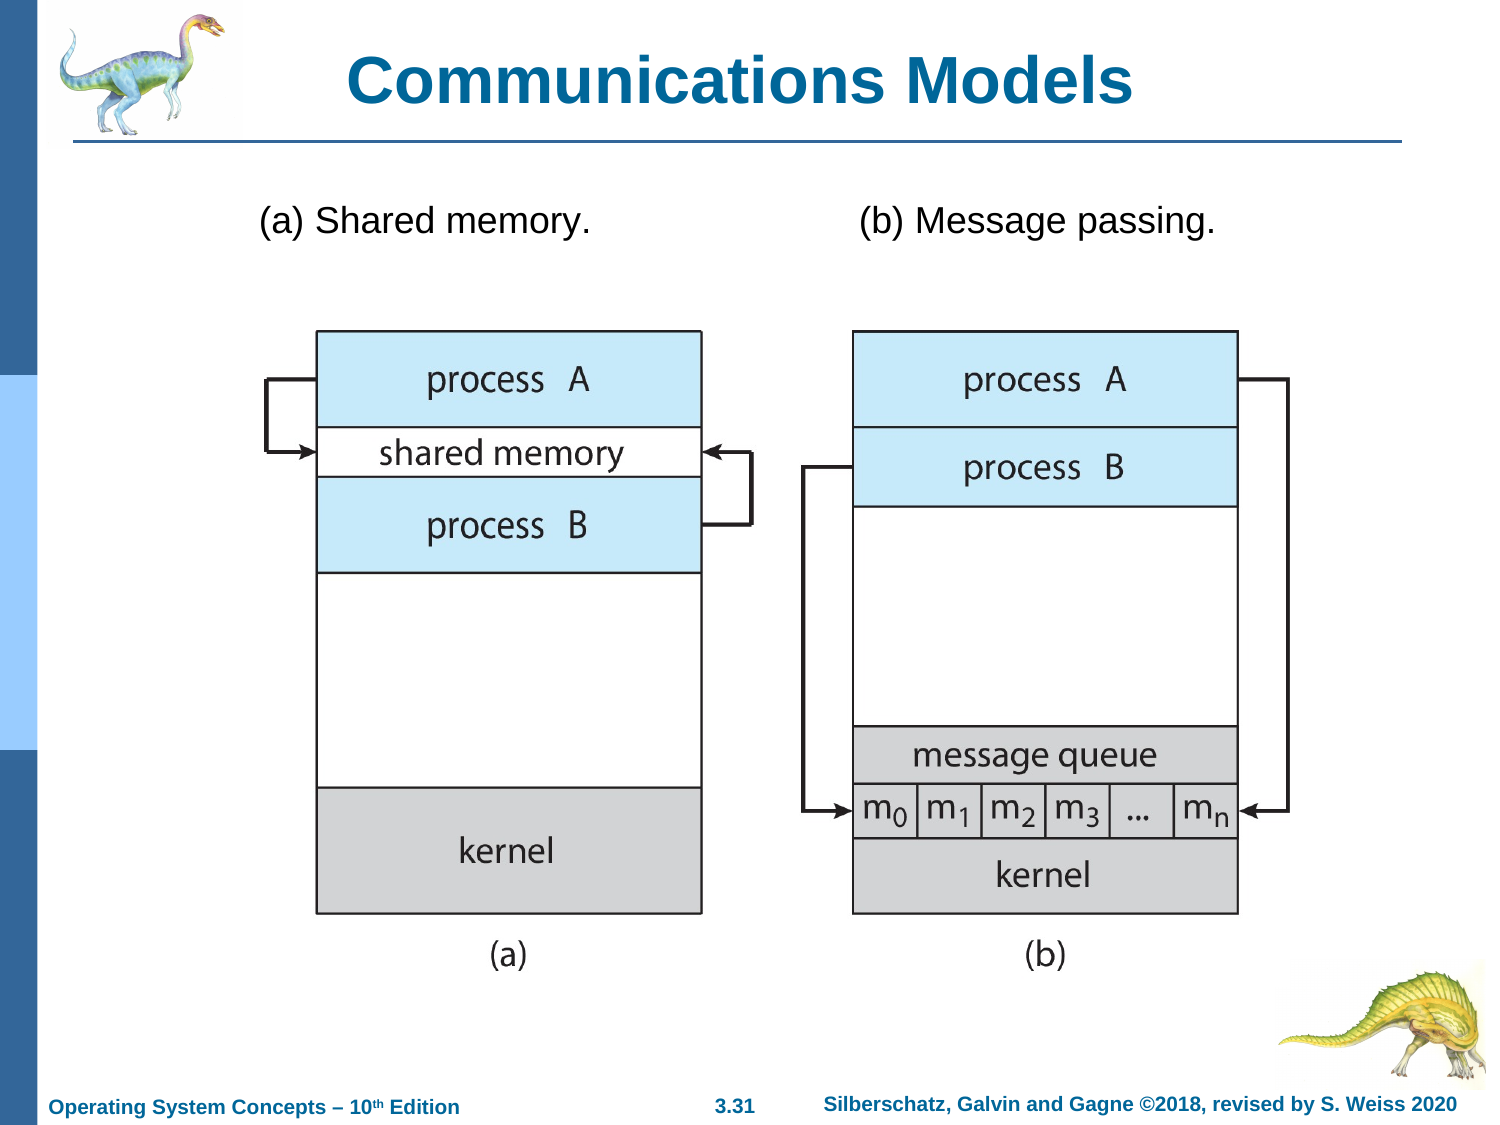

# Communications Models
(a) Shared memory. 		(b) Message passing.